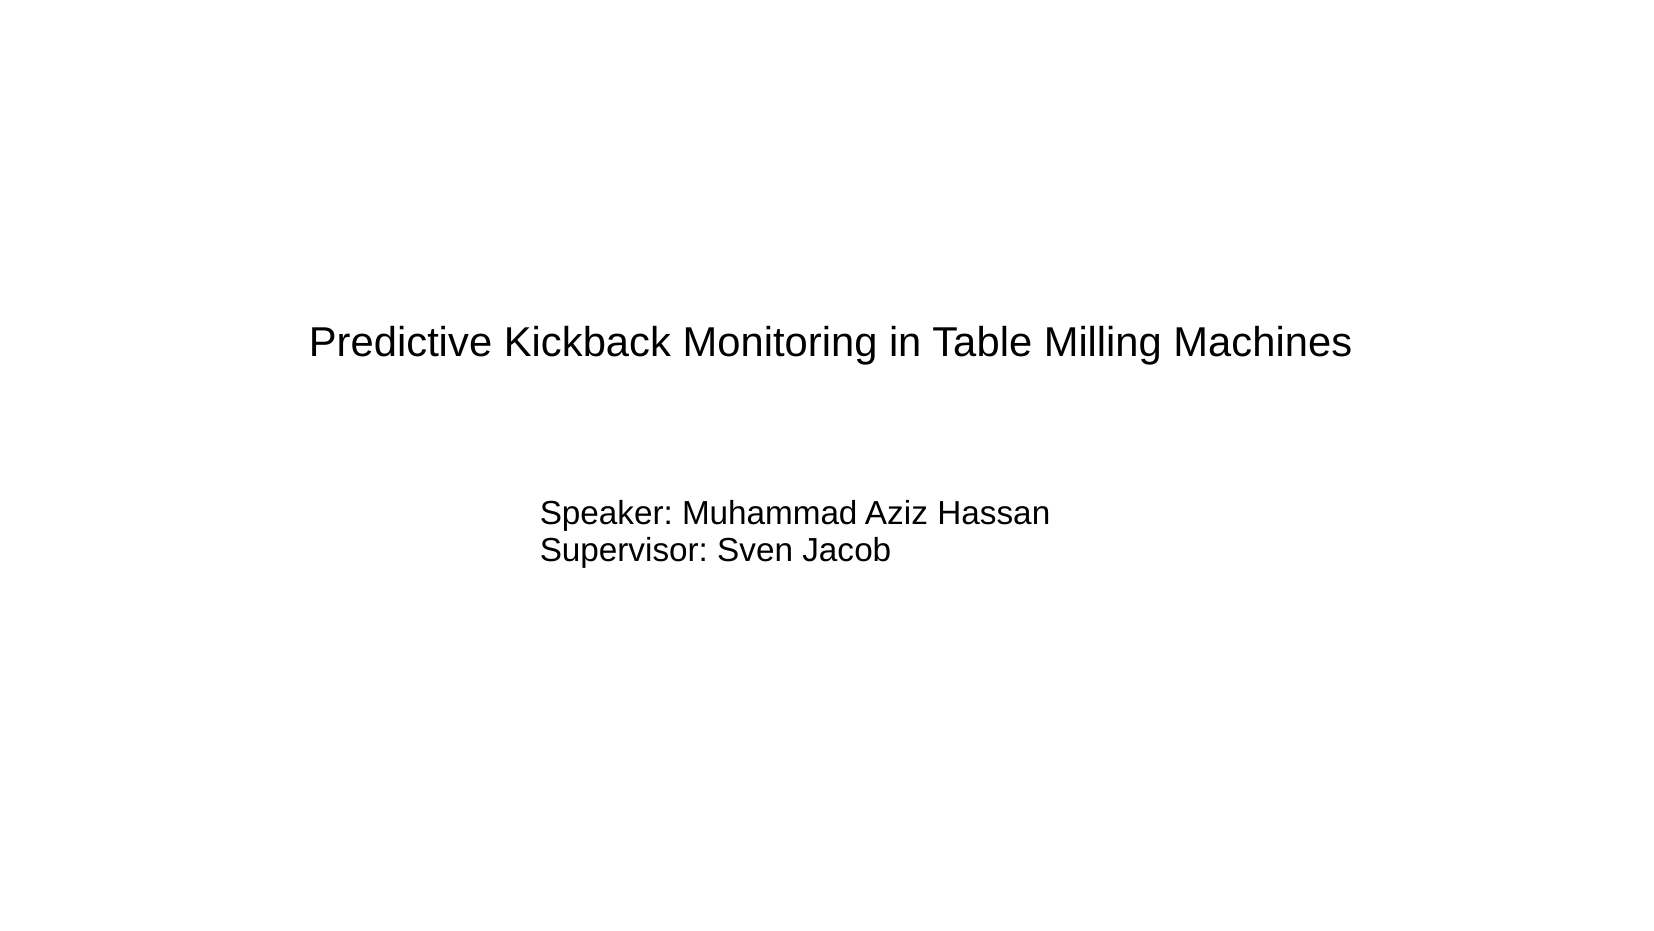

# Predictive Kickback Monitoring in Table Milling Machines
Speaker: Muhammad Aziz Hassan
Supervisor: Sven Jacob